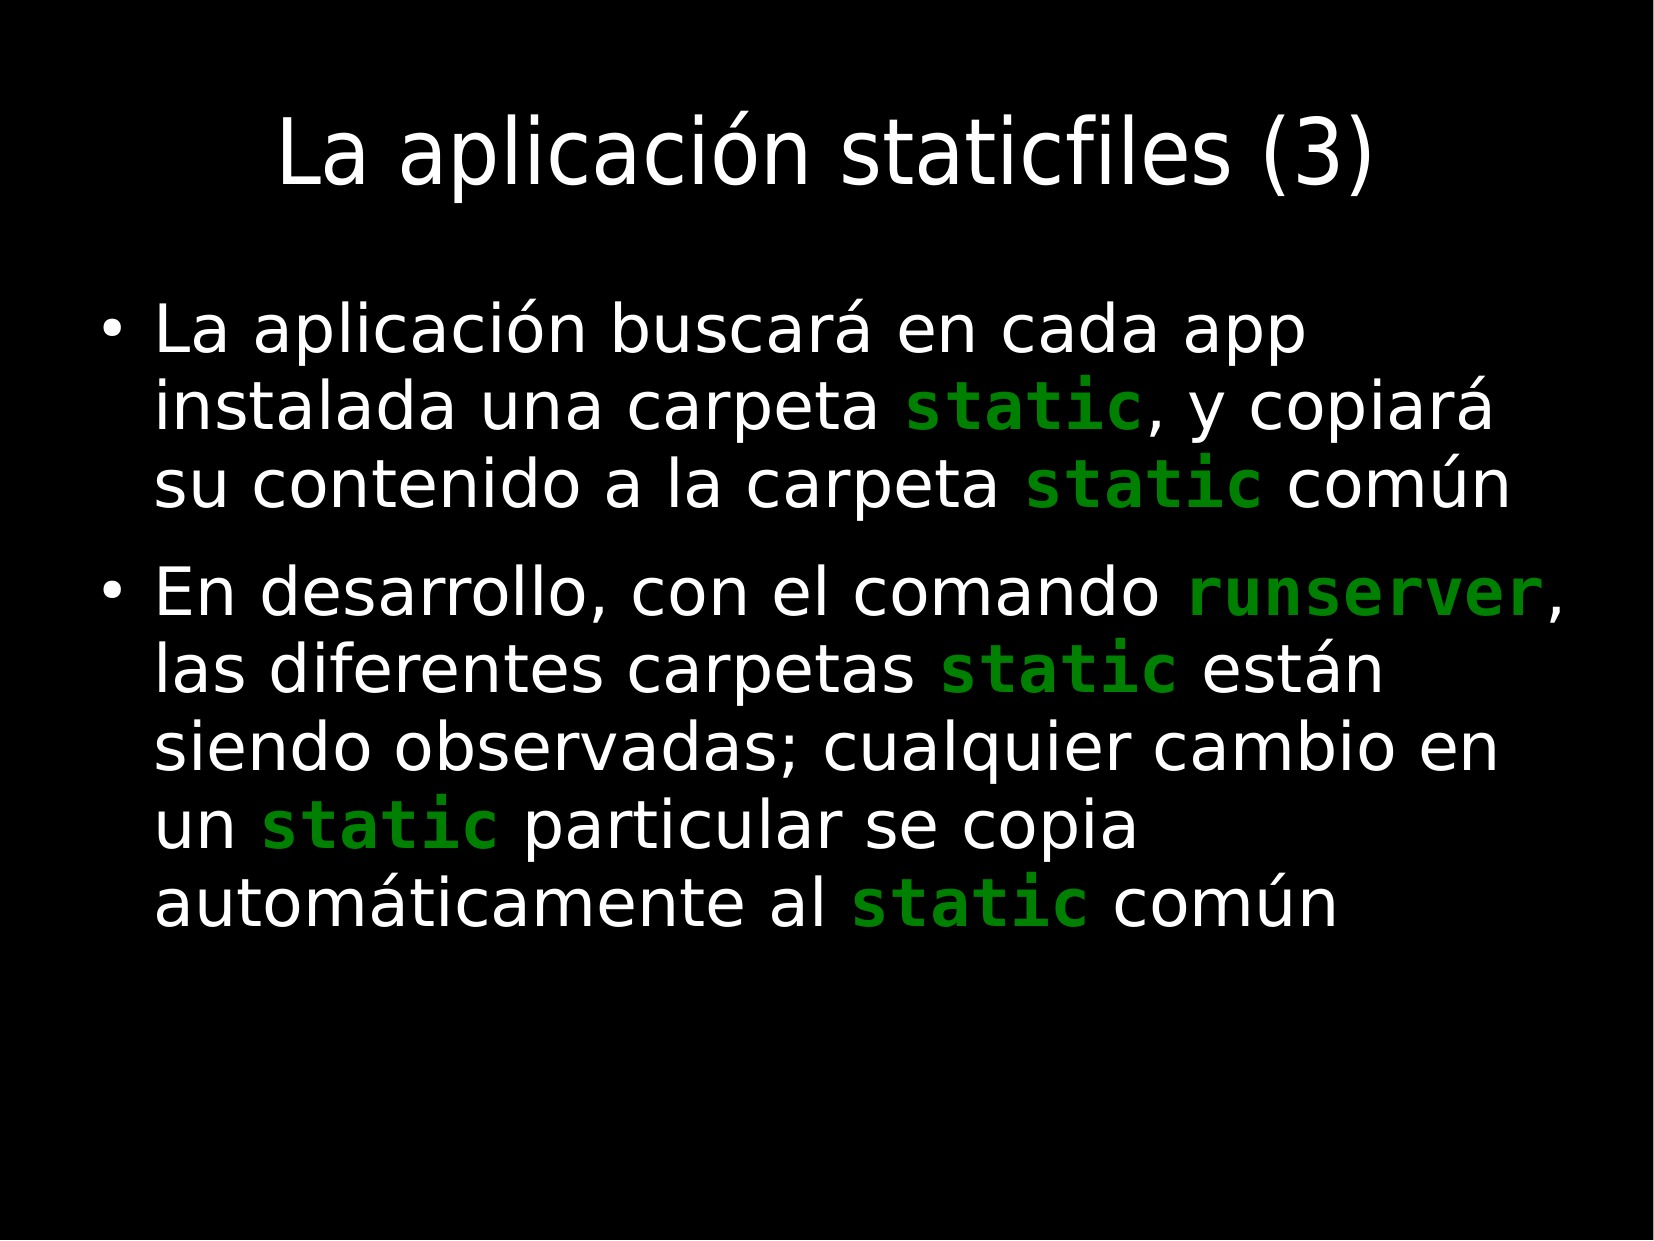

# La aplicación staticfiles (3)
La aplicación buscará en cada app instalada una carpeta static, y copiará su contenido a la carpeta static común
En desarrollo, con el comando runserver, las diferentes carpetas static están siendo observadas; cualquier cambio en un static particular se copia automáticamente al static común